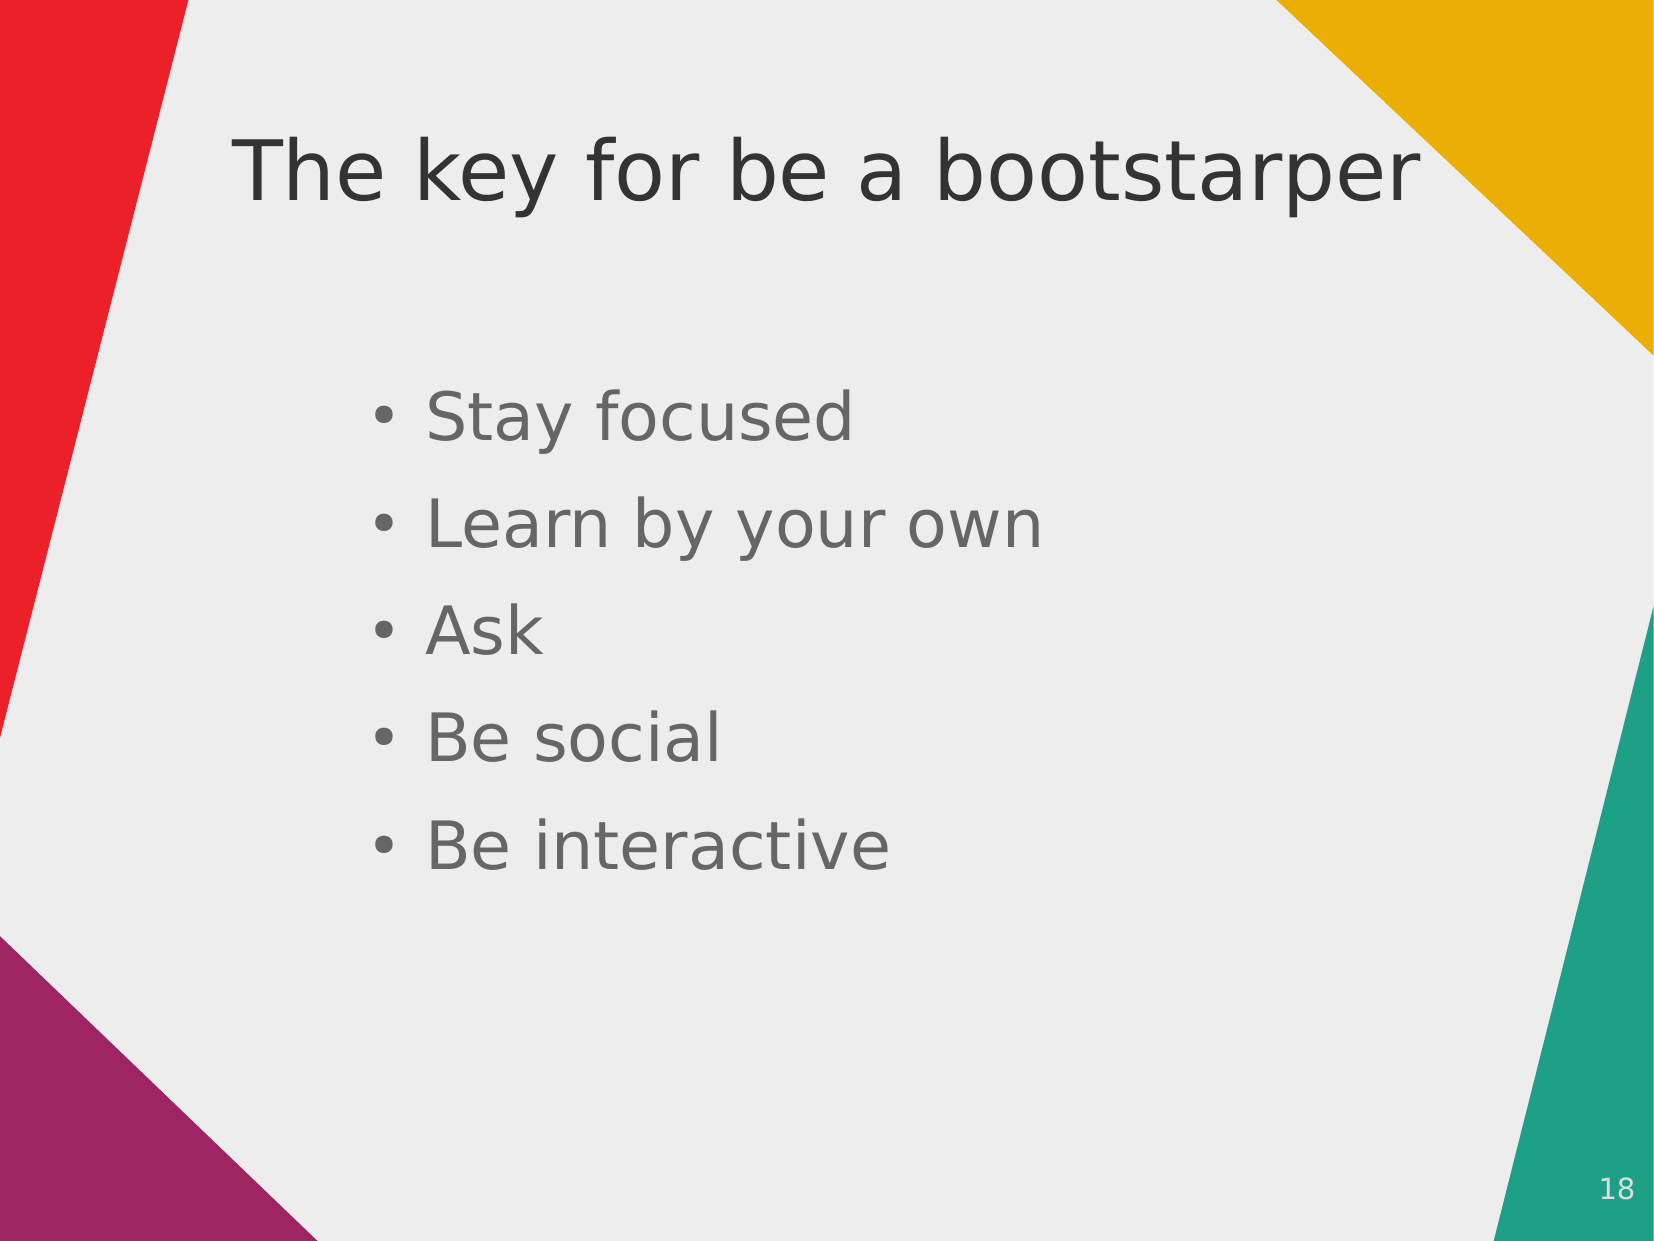

# The key for be a bootstarper
Stay focused
Learn by your own
Ask
Be social
Be interactive
18